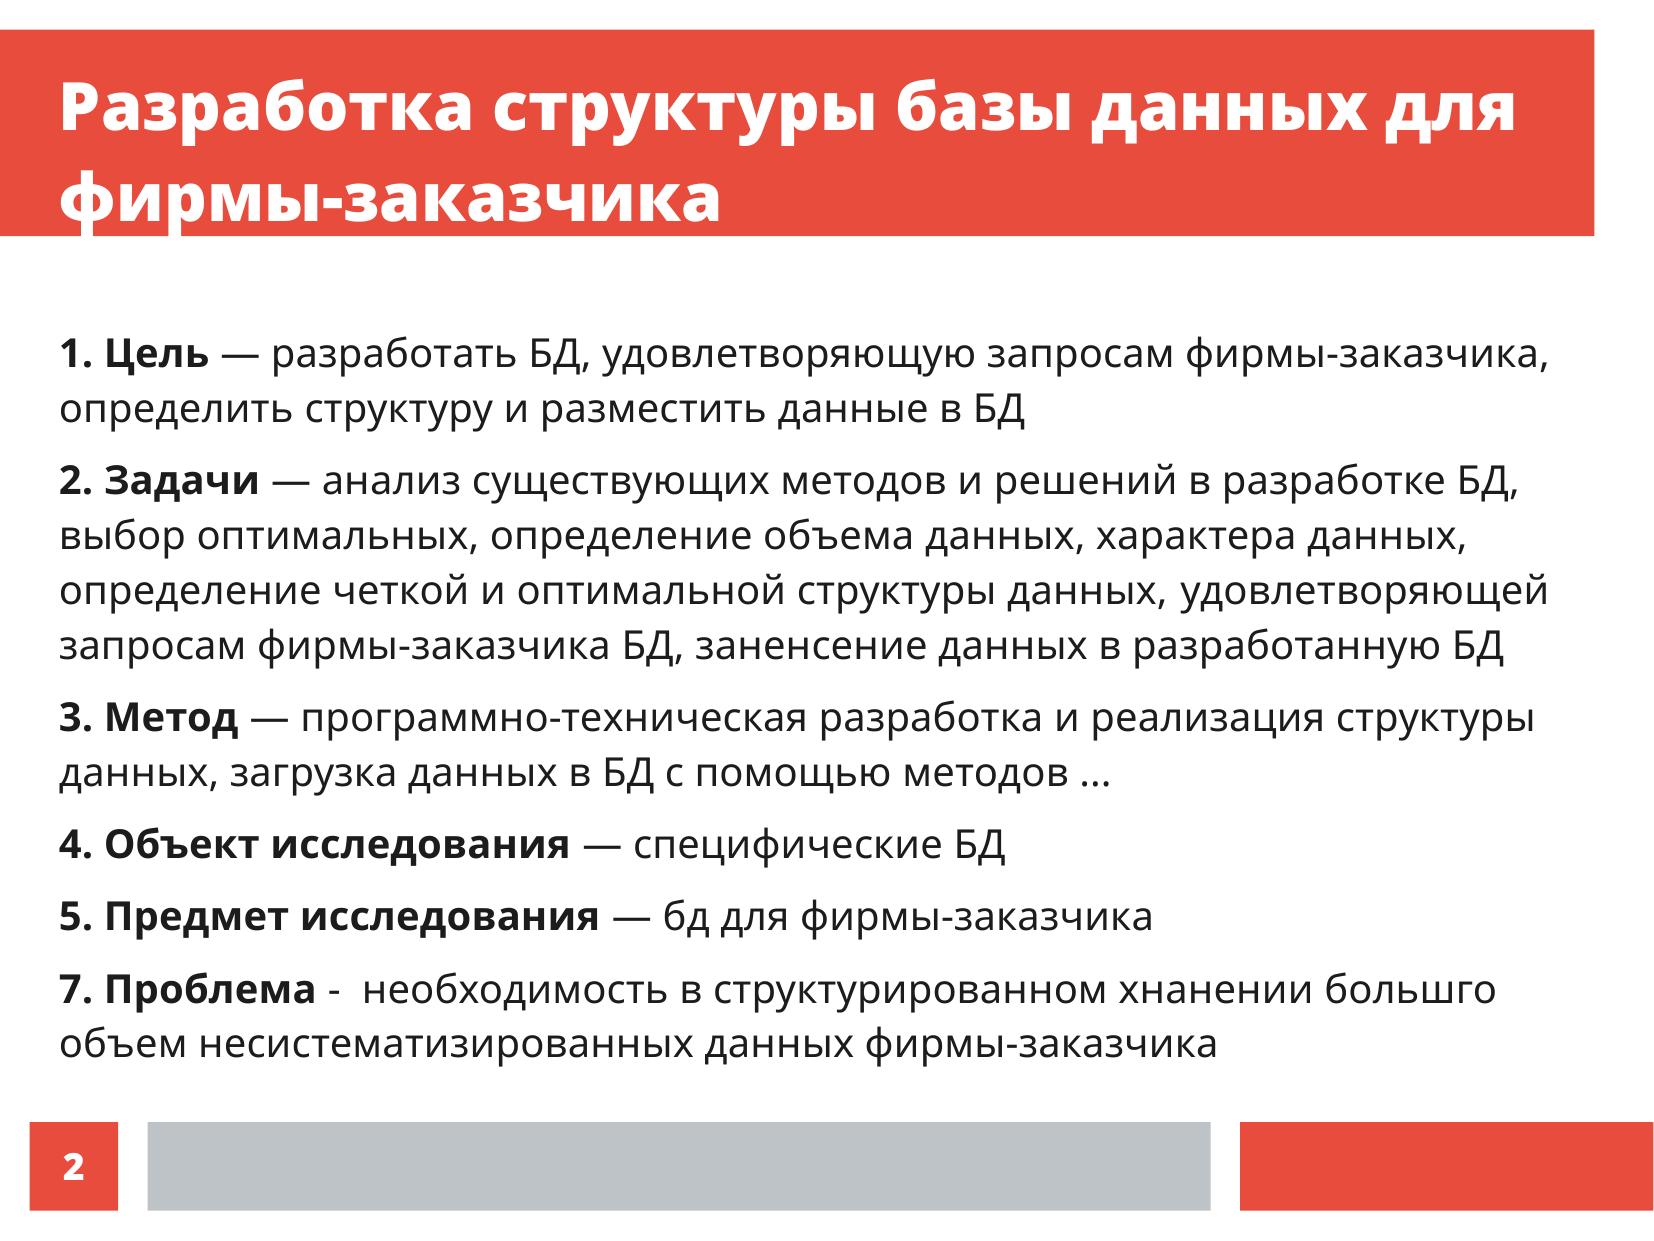

# Разработка структуры базы данных для фирмы-заказчика
1. Цель — разработать БД, удовлетворяющую запросам фирмы-заказчика, определить структуру и разместить данные в БД
2. Задачи — анализ существующих методов и решений в разработке БД, выбор оптимальных, определение объема данных, характера данных, определение четкой и оптимальной структуры данных, удовлетворяющей запросам фирмы-заказчика БД, заненсение данных в разработанную БД
3. Метод — программно-техническая разработка и реализация структуры данных, загрузка данных в БД с помощью методов ...
4. Объект исследования — специфические БД
5. Предмет исследования — бд для фирмы-заказчика
7. Проблема - необходимость в структурированном хнанении большго объем несистематизированных данных фирмы-заказчика
2